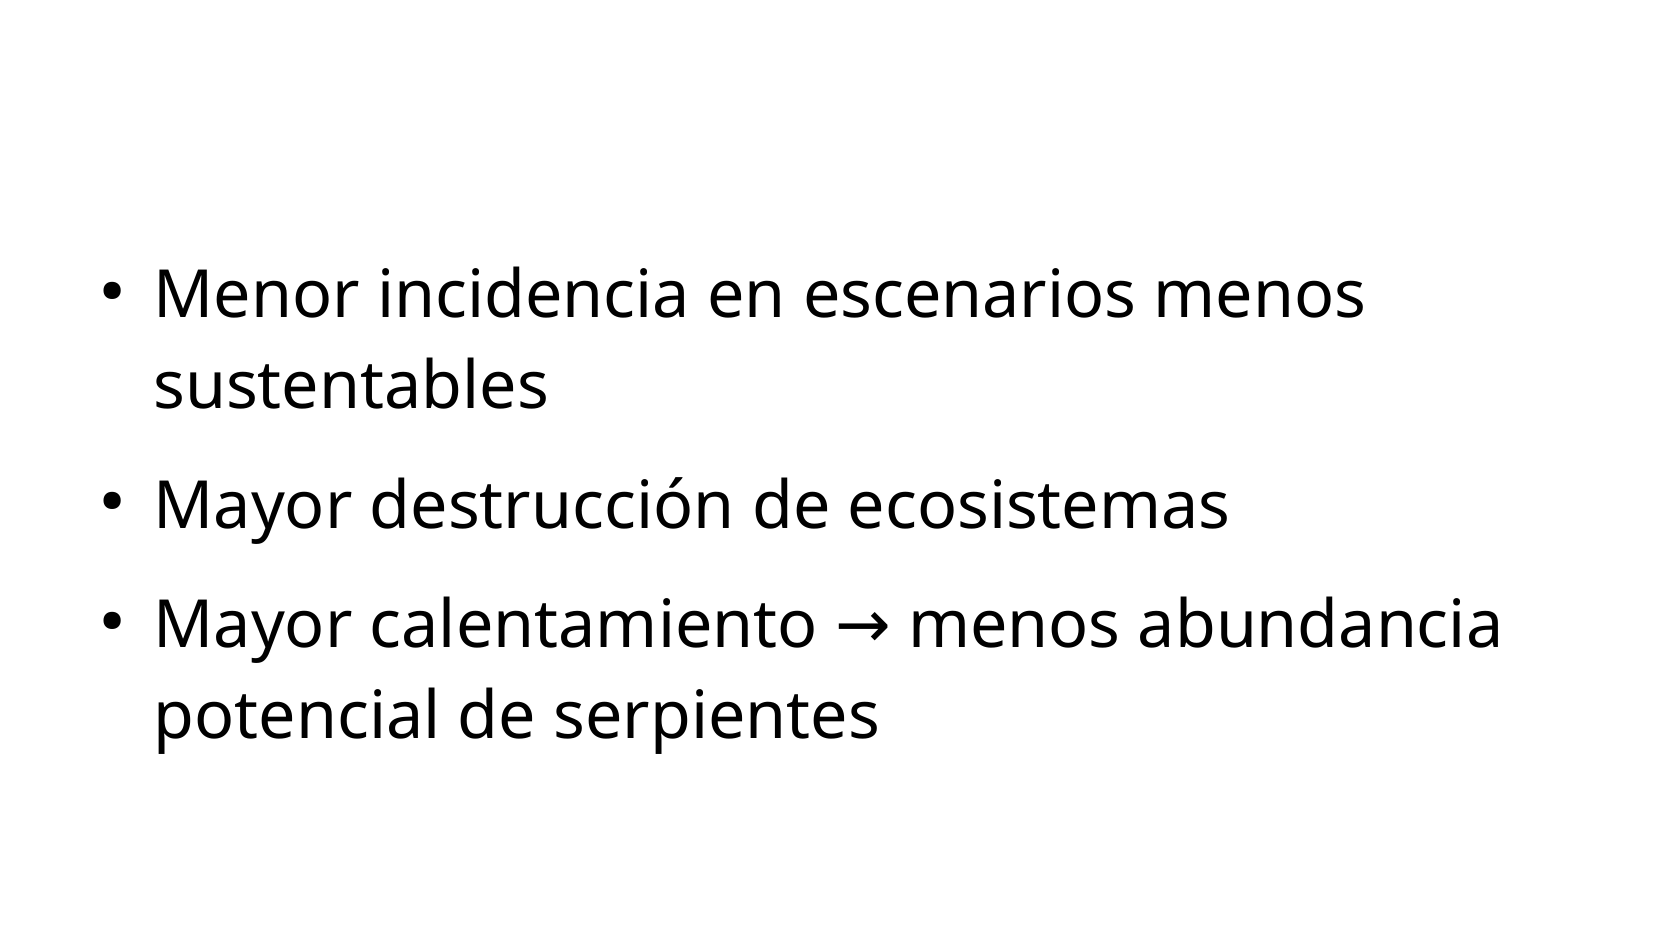

# Menor incidencia en escenarios menos sustentables
Mayor destrucción de ecosistemas
Mayor calentamiento → menos abundancia potencial de serpientes